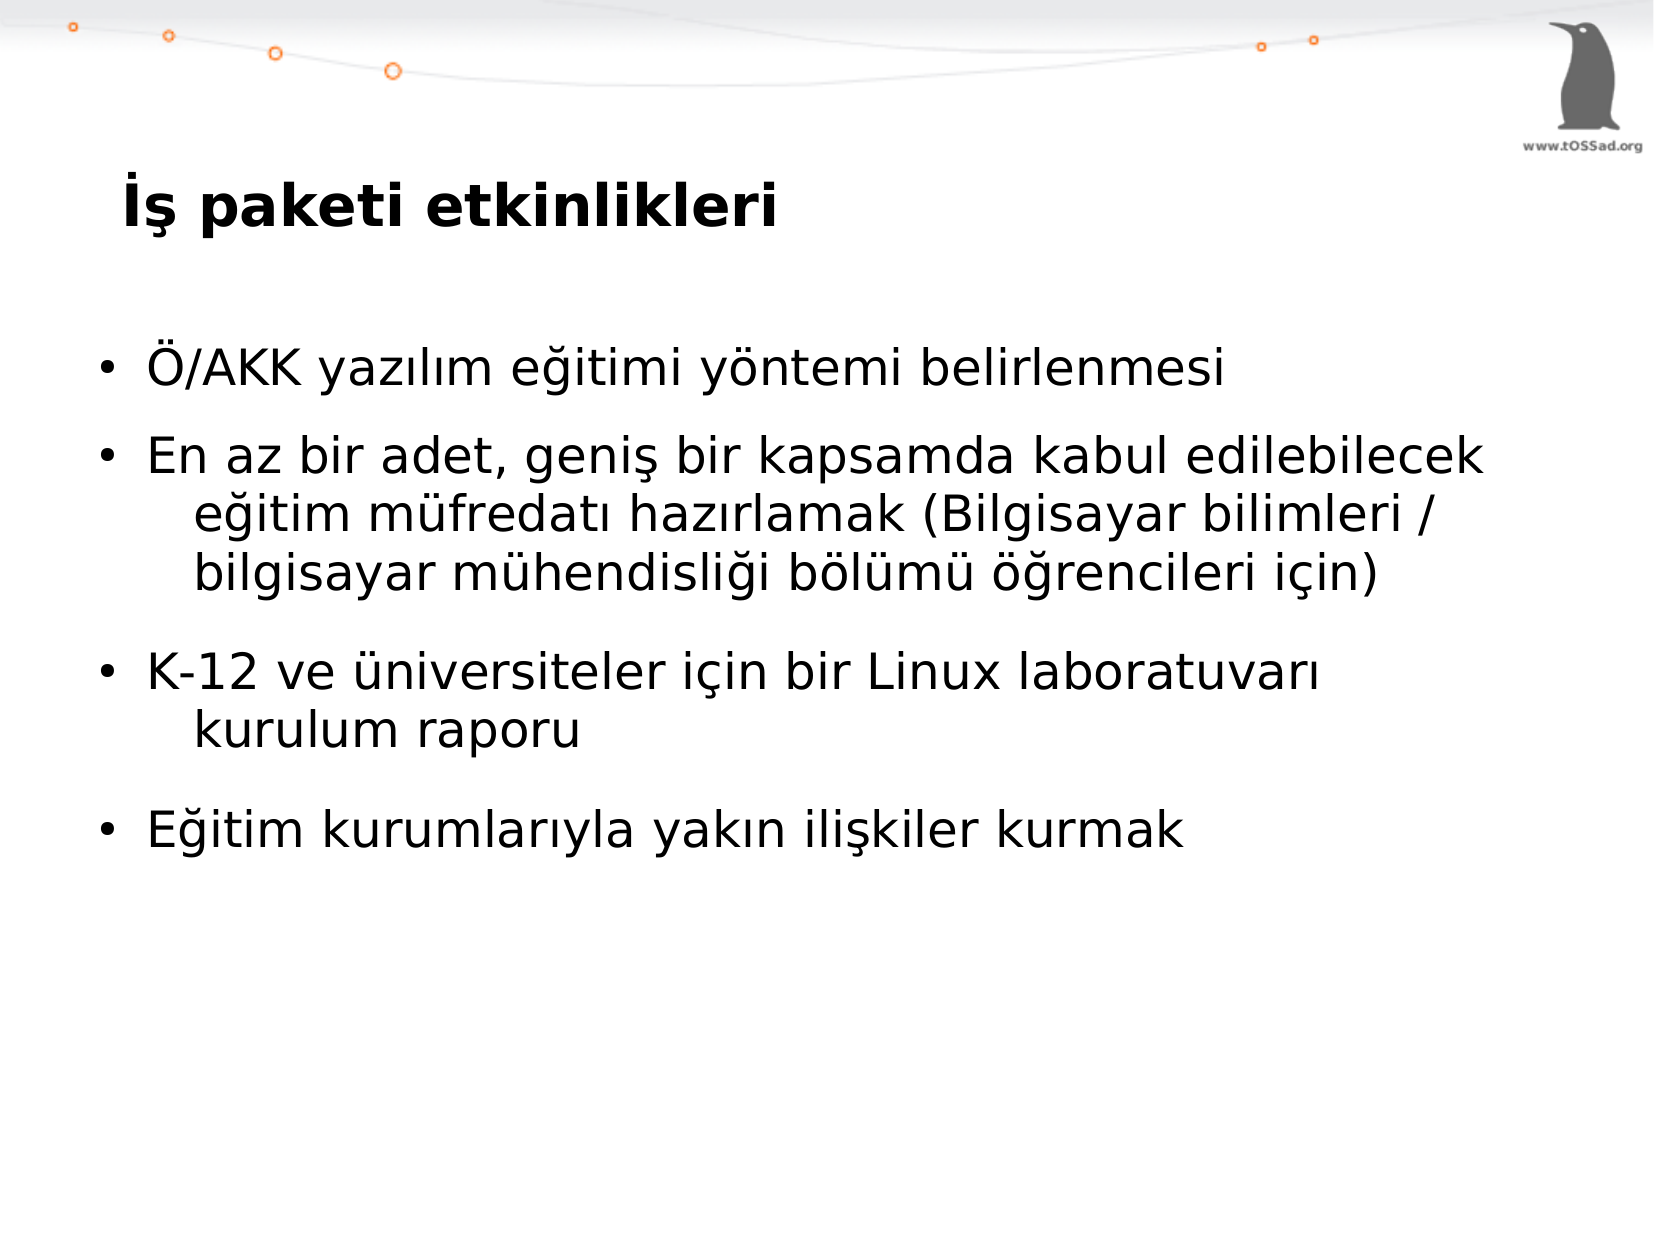

# İş paketi etkinlikleri
Ö/AKK yazılım eğitimi yöntemi belirlenmesi
En az bir adet, geniş bir kapsamda kabul edilebilecek eğitim müfredatı hazırlamak (Bilgisayar bilimleri / bilgisayar mühendisliği bölümü öğrencileri için)
K-12 ve üniversiteler için bir Linux laboratuvarı kurulum raporu
Eğitim kurumlarıyla yakın ilişkiler kurmak